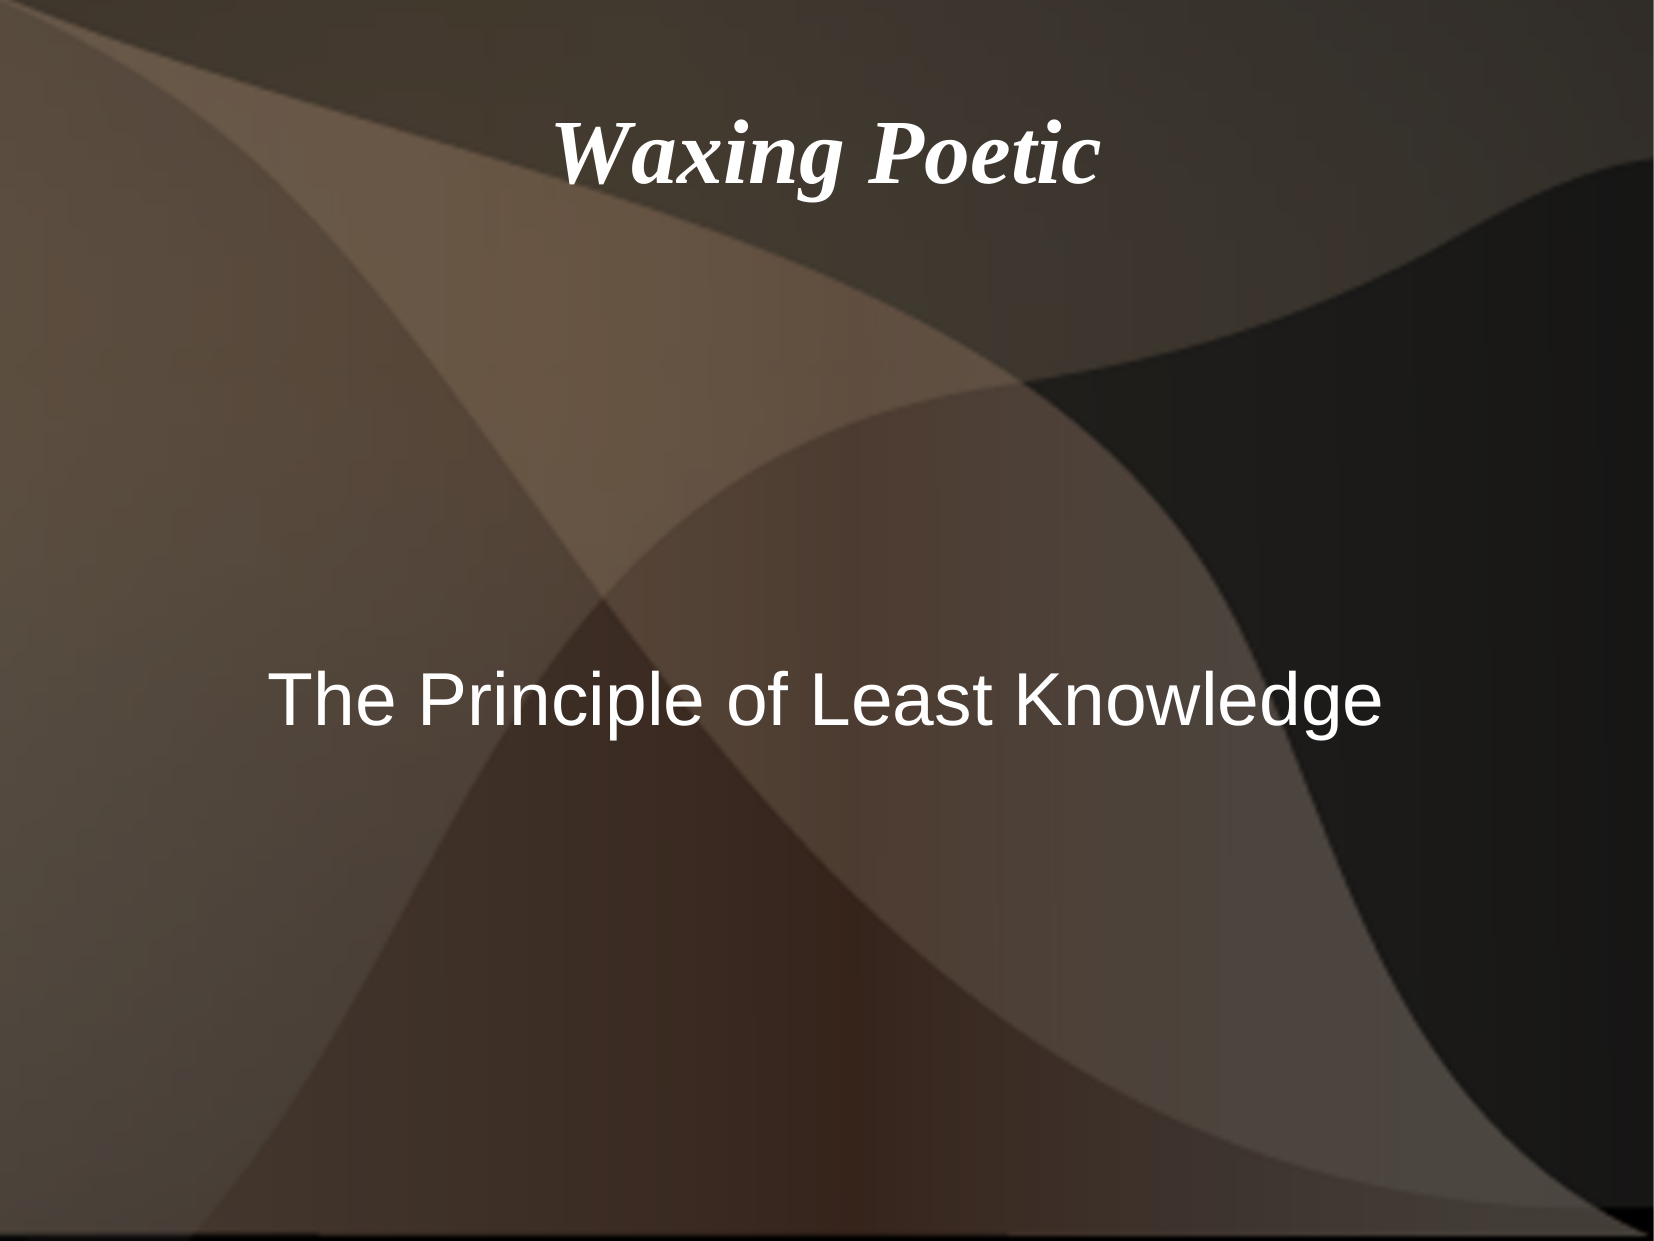

# Waxing Poetic
The Principle of Least Knowledge